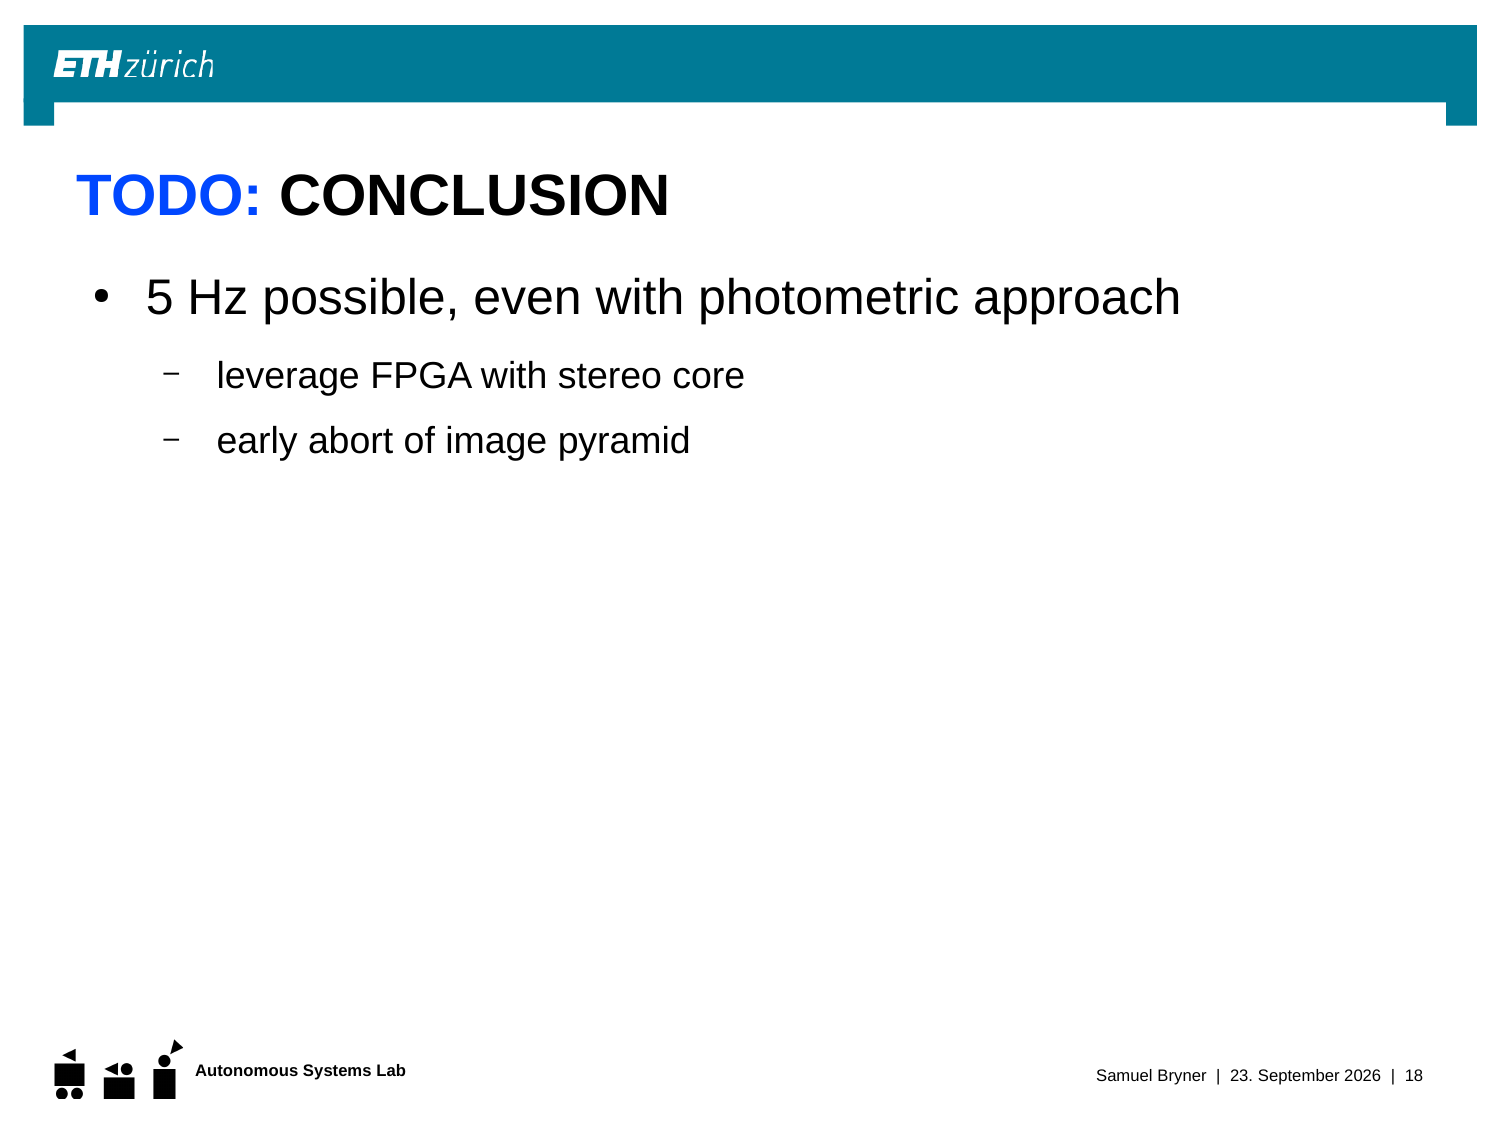

# TODO: CONCLUSION
5 Hz possible, even with photometric approach
leverage FPGA with stereo core
early abort of image pyramid
Samuel Bryner
18